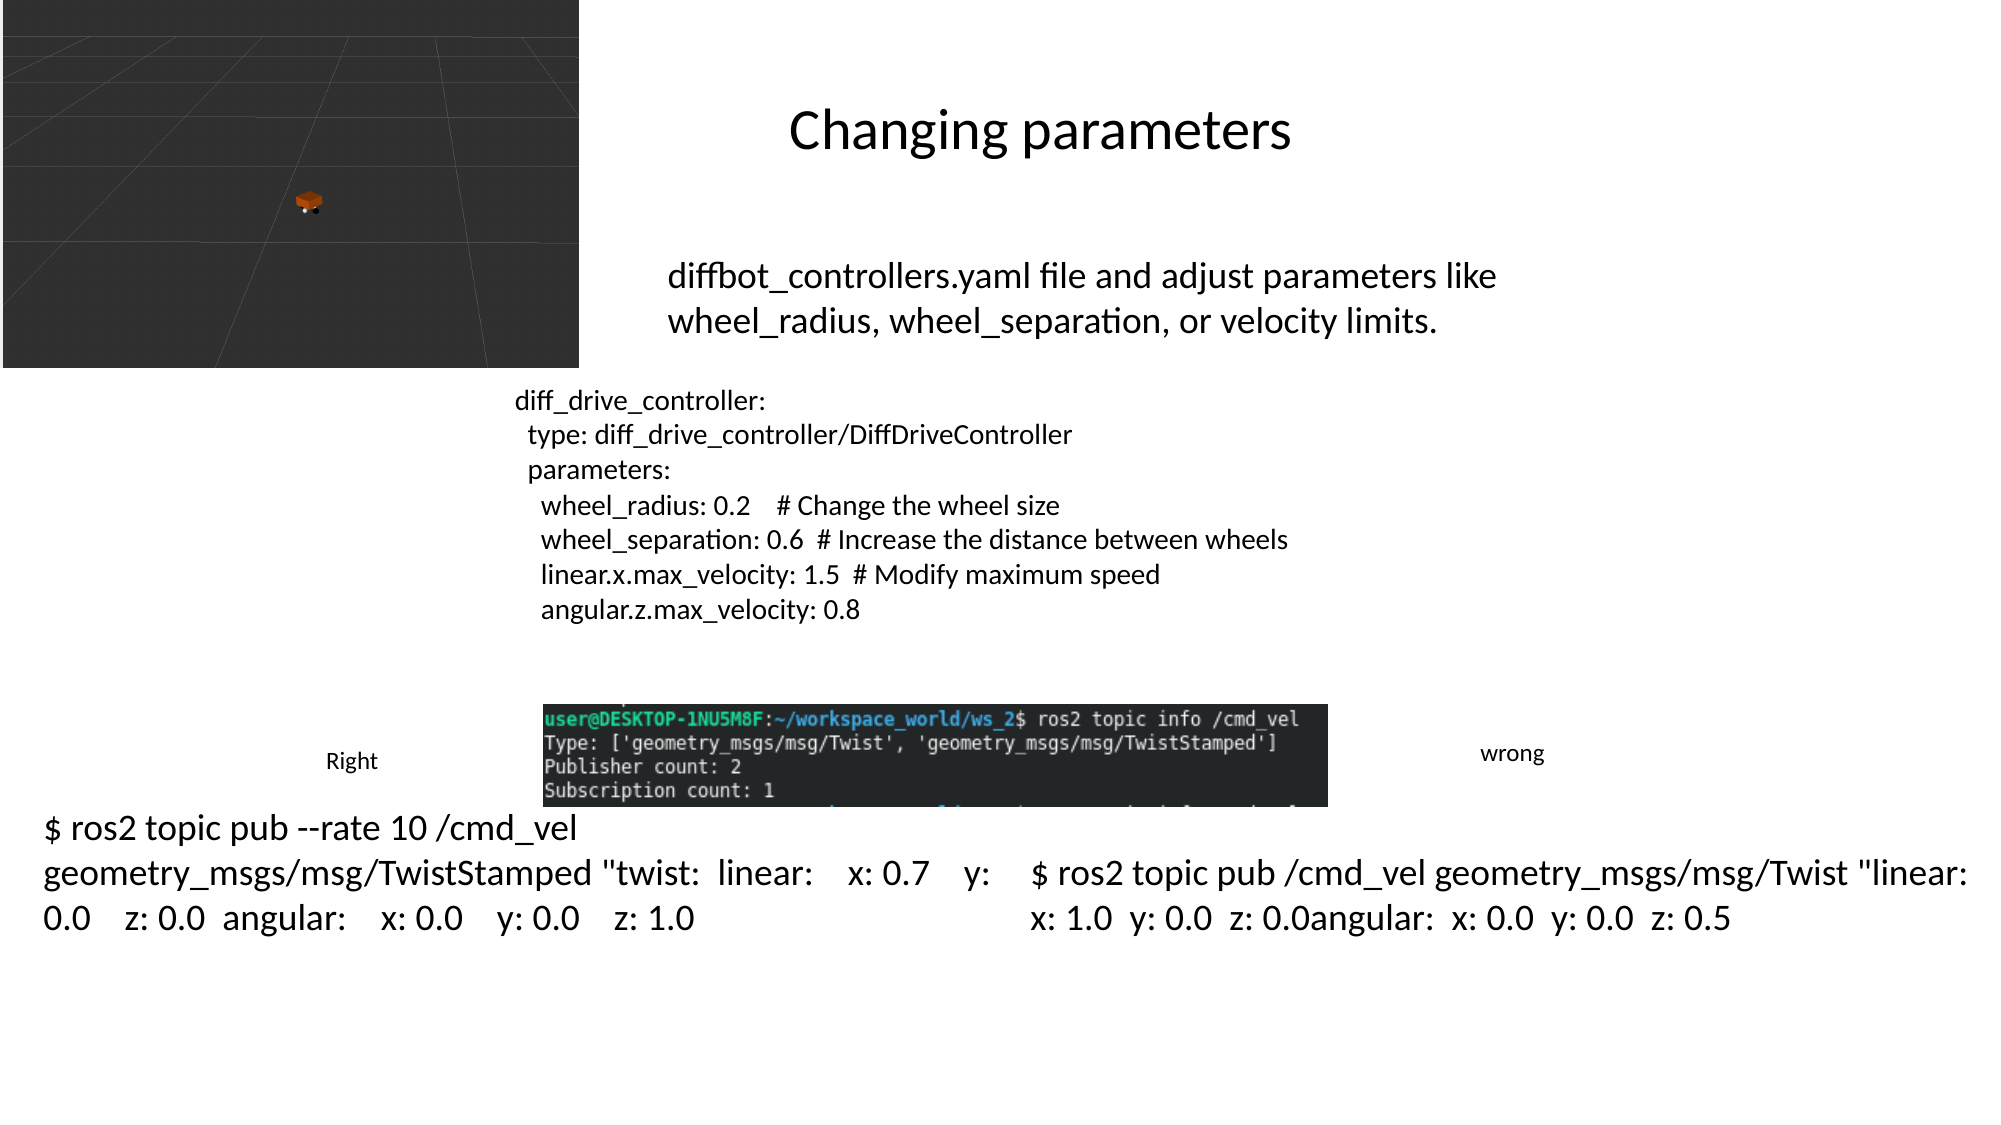

Changing parameters
diffbot_controllers.yaml file and adjust parameters like wheel_radius, wheel_separation, or velocity limits.
diff_drive_controller:
 type: diff_drive_controller/DiffDriveController
 parameters:
 wheel_radius: 0.2 # Change the wheel size
 wheel_separation: 0.6 # Increase the distance between wheels
 linear.x.max_velocity: 1.5 # Modify maximum speed
 angular.z.max_velocity: 0.8
wrong
Right
$ ros2 topic pub --rate 10 /cmd_vel geometry_msgs/msg/TwistStamped "twist: linear: x: 0.7 y: 0.0 z: 0.0 angular: x: 0.0 y: 0.0 z: 1.0
$ ros2 topic pub /cmd_vel geometry_msgs/msg/Twist "linear: x: 1.0 y: 0.0 z: 0.0angular: x: 0.0 y: 0.0 z: 0.5